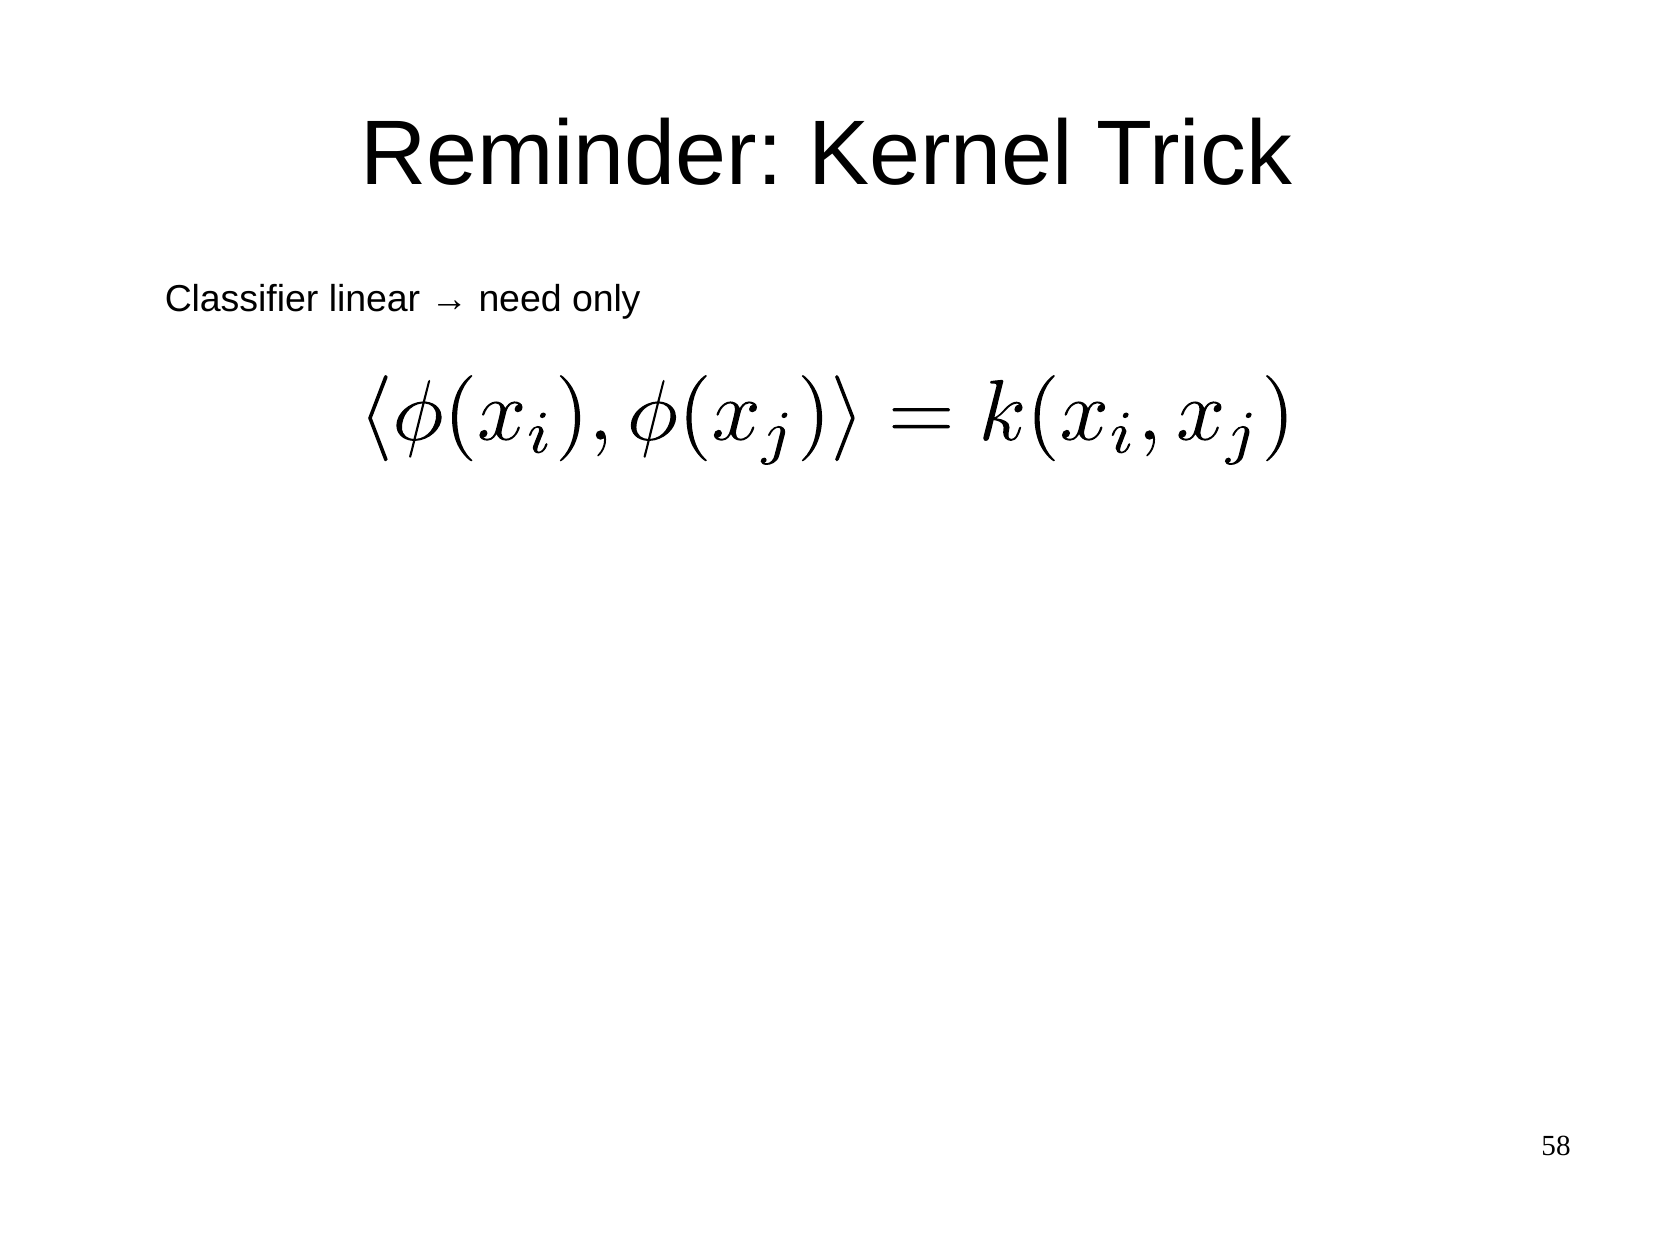

# Reminder: Kernel Trick
Classifier linear → need only
58